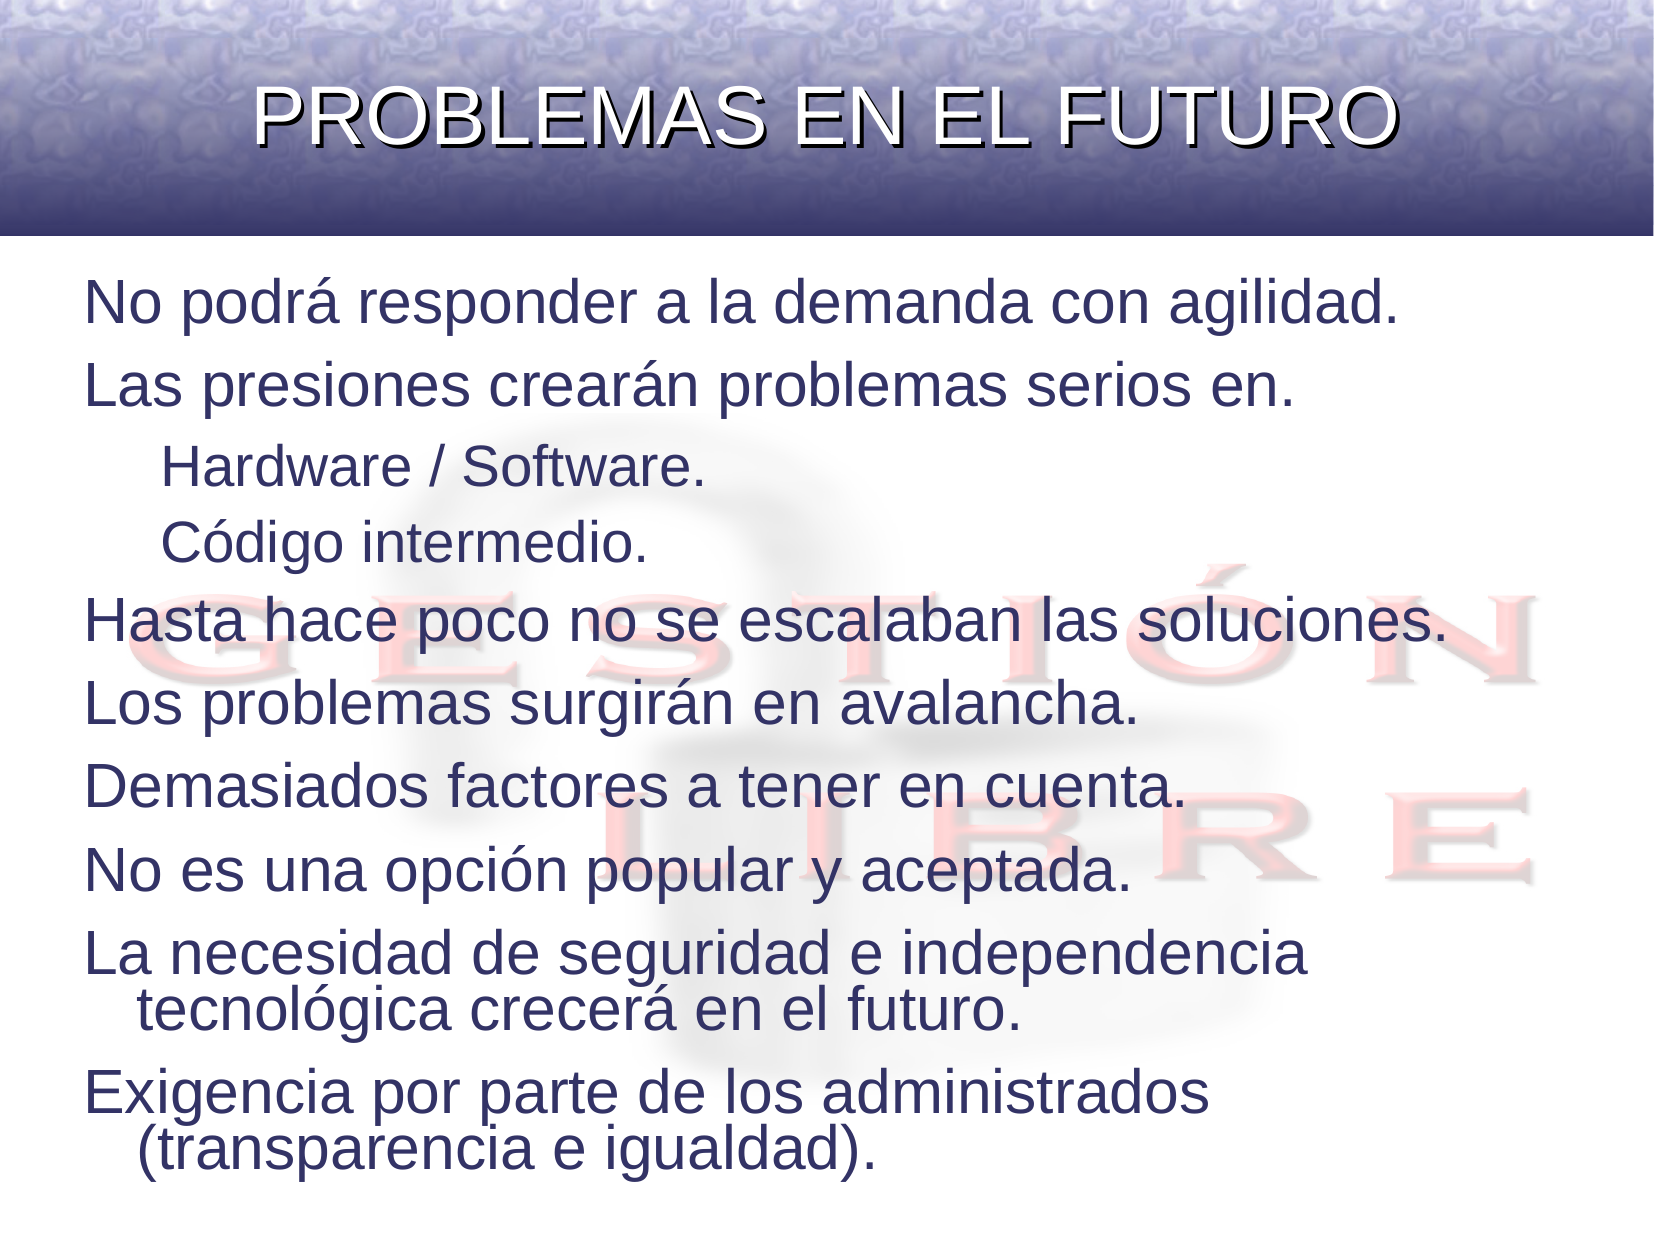

# PROBLEMAS EN EL FUTURO
No podrá responder a la demanda con agilidad.
Las presiones crearán problemas serios en.
Hardware / Software.
Código intermedio.
Hasta hace poco no se escalaban las soluciones.
Los problemas surgirán en avalancha.
Demasiados factores a tener en cuenta.
No es una opción popular y aceptada.
La necesidad de seguridad e independencia tecnológica crecerá en el futuro.
Exigencia por parte de los administrados (transparencia e igualdad).